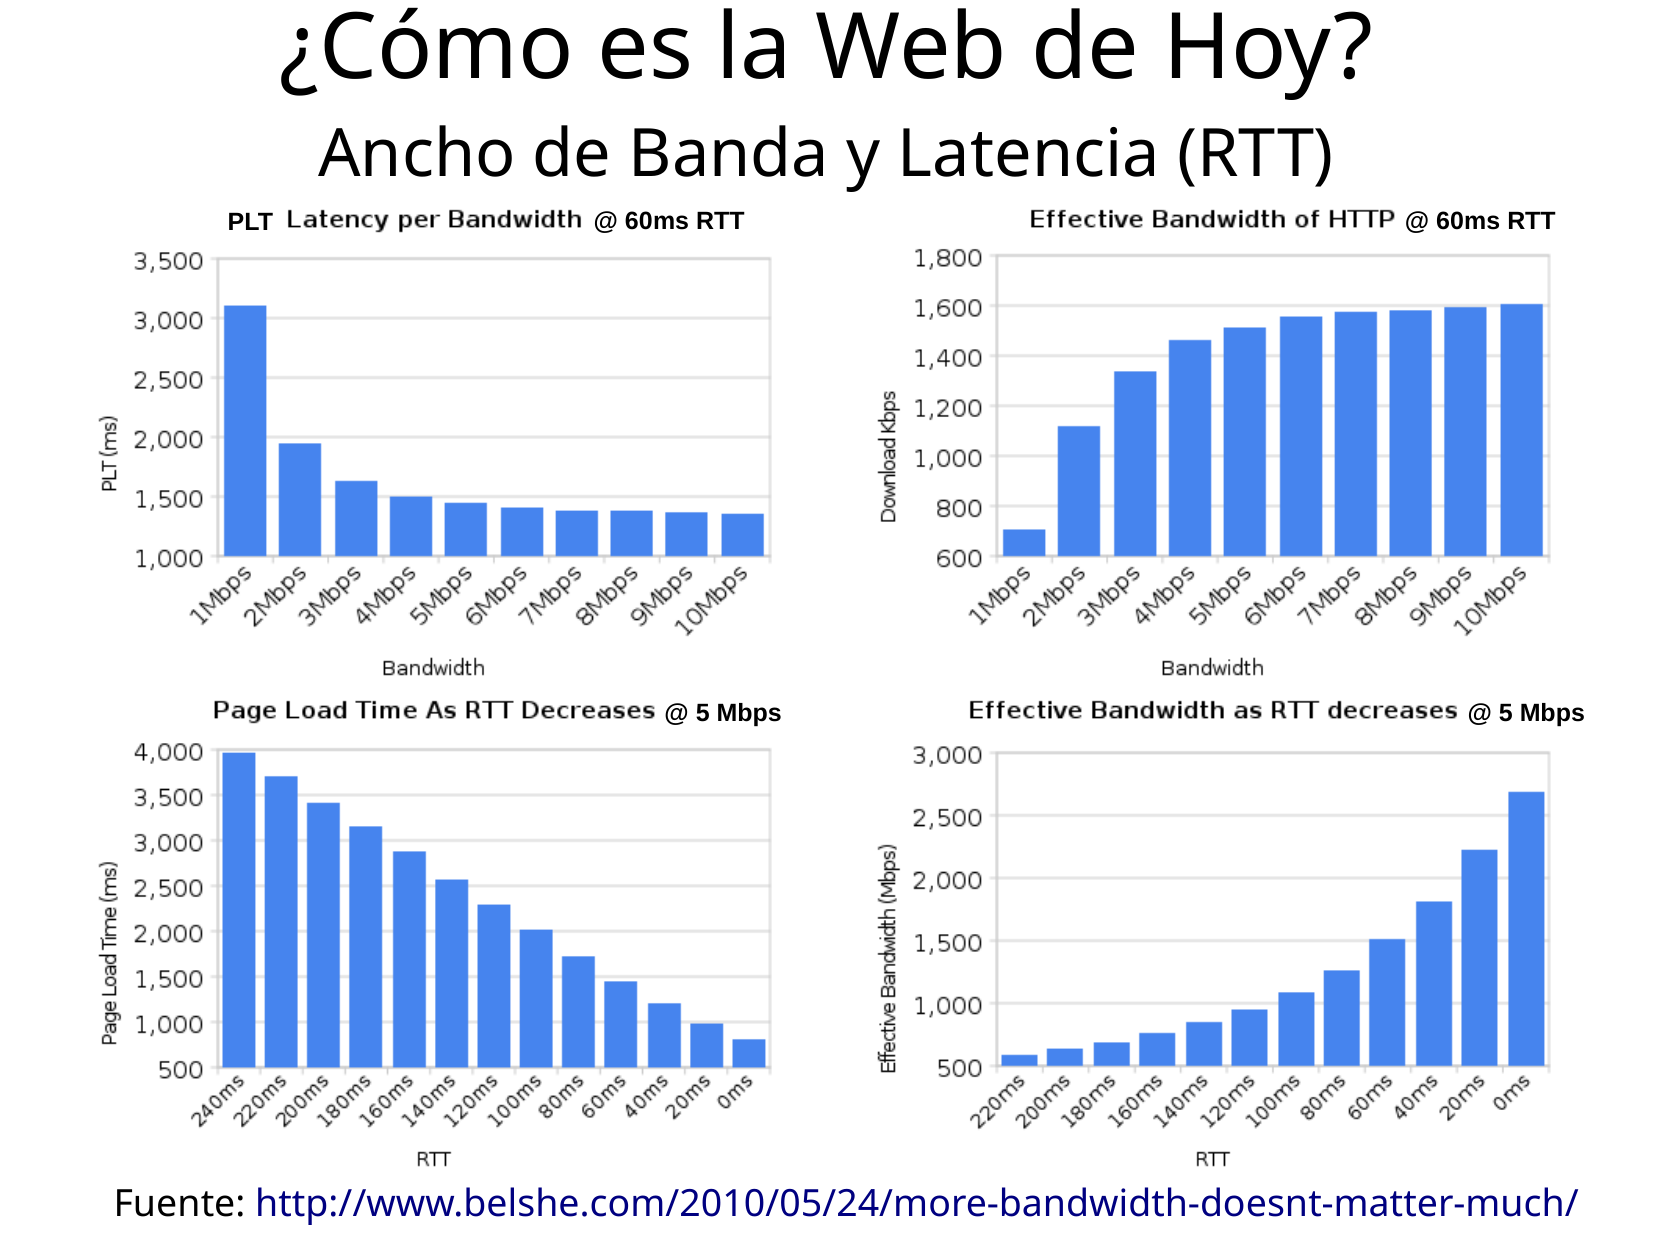

# ¿Cómo es la Web de Hoy? Ancho de Banda y Latencia (RTT)
@ 60ms RTT
@ 60ms RTT
PLT
@ 5 Mbps
@ 5 Mbps
Fuente: http://www.belshe.com/2010/05/24/more-bandwidth-doesnt-matter-much/